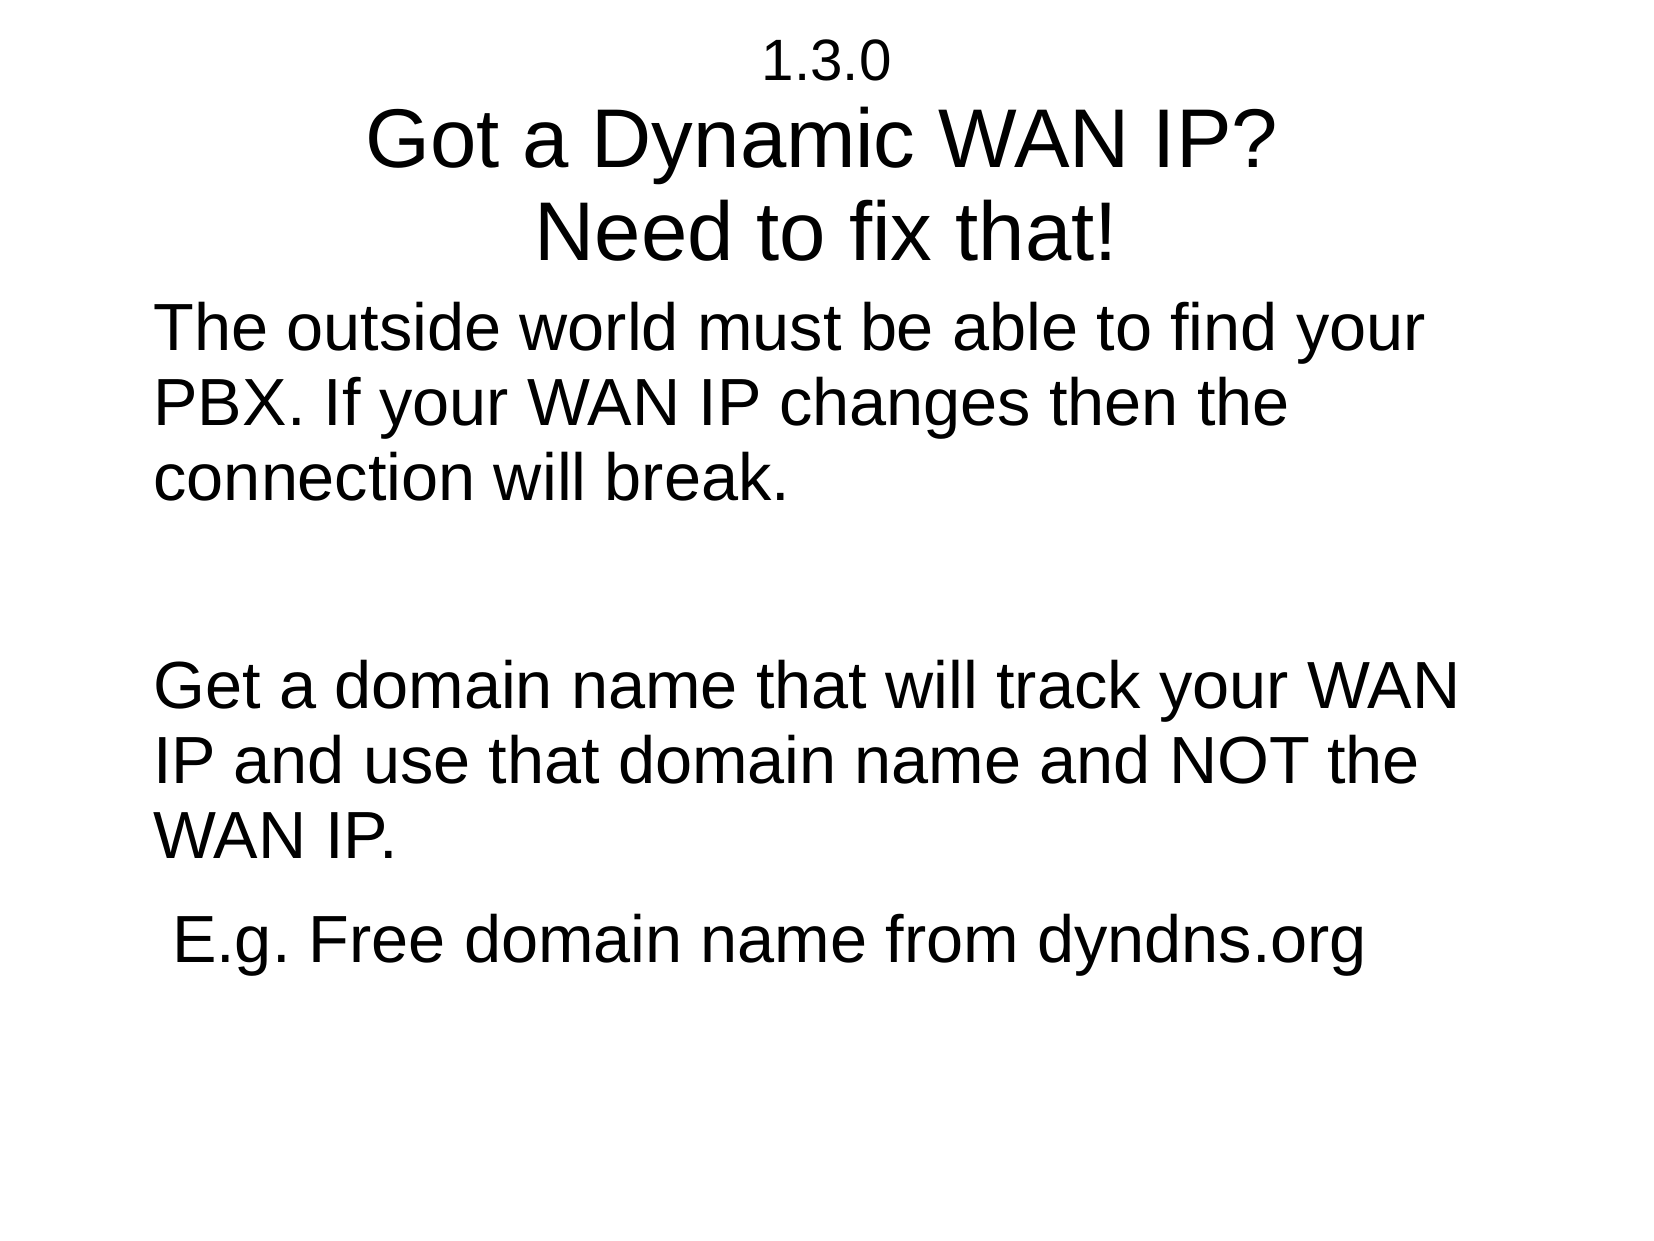

# 1.3.0 Got a Dynamic WAN IP? Need to fix that!
The outside world must be able to find your PBX. If your WAN IP changes then the connection will break.
Get a domain name that will track your WAN IP and use that domain name and NOT the WAN IP.
 E.g. Free domain name from dyndns.org